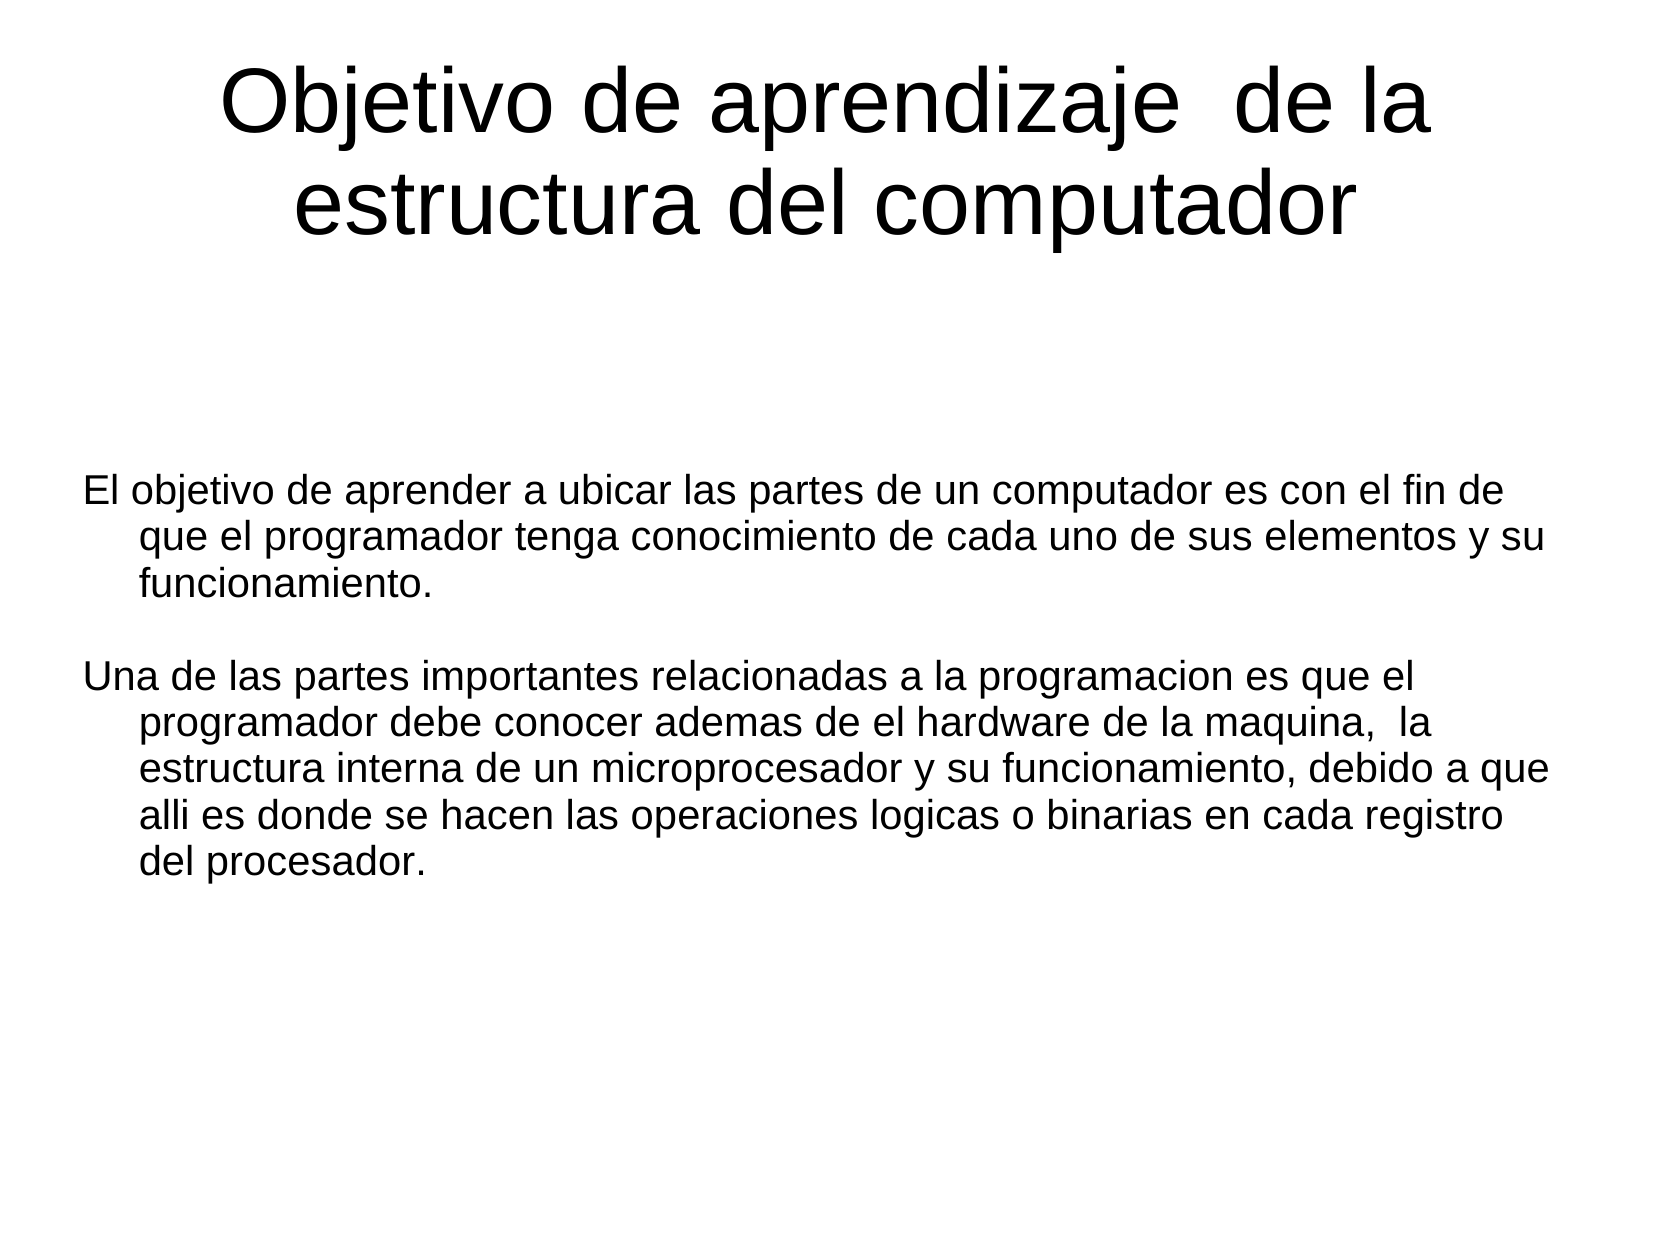

# Objetivo de aprendizaje de la estructura del computador
El objetivo de aprender a ubicar las partes de un computador es con el fin de que el programador tenga conocimiento de cada uno de sus elementos y su funcionamiento.
Una de las partes importantes relacionadas a la programacion es que el programador debe conocer ademas de el hardware de la maquina, la estructura interna de un microprocesador y su funcionamiento, debido a que alli es donde se hacen las operaciones logicas o binarias en cada registro del procesador.